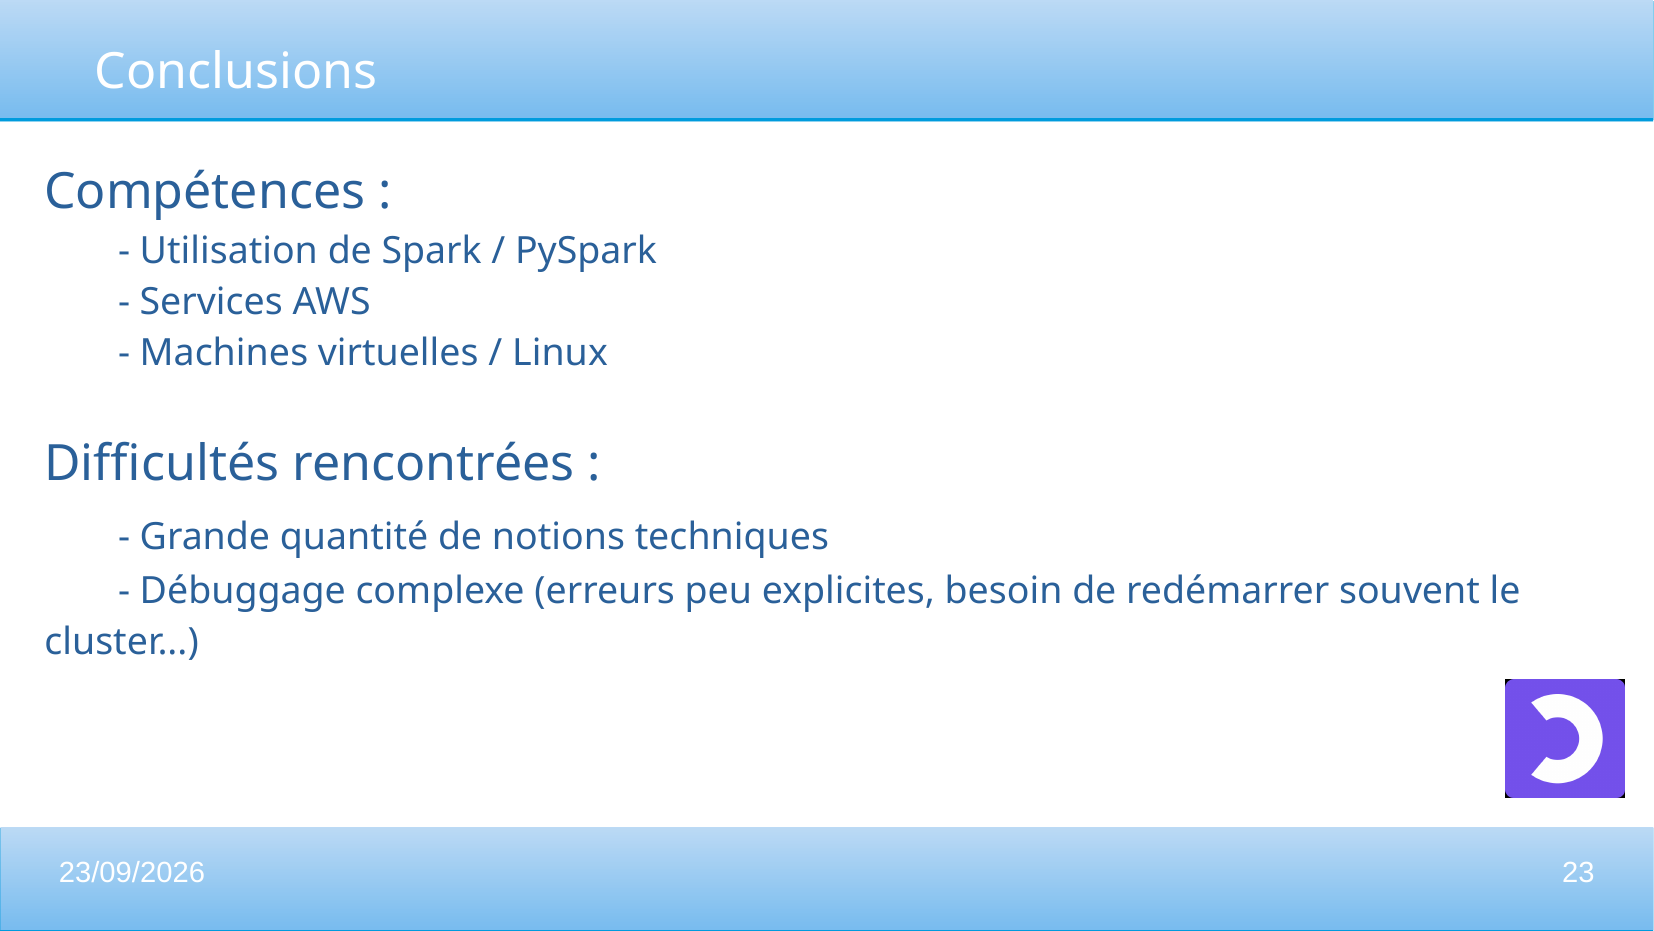

# Conclusions
Compétences :
	- Utilisation de Spark / PySpark
	- Services AWS
	- Machines virtuelles / Linux
Difficultés rencontrées :
	- Grande quantité de notions techniques
	- Débuggage complexe (erreurs peu explicites, besoin de redémarrer souvent le cluster...)
- comparer les prix par régions
- utiliser la tarification « spot »
(utilisation selon disponibilité)
- rapprocher les données du cluster
23